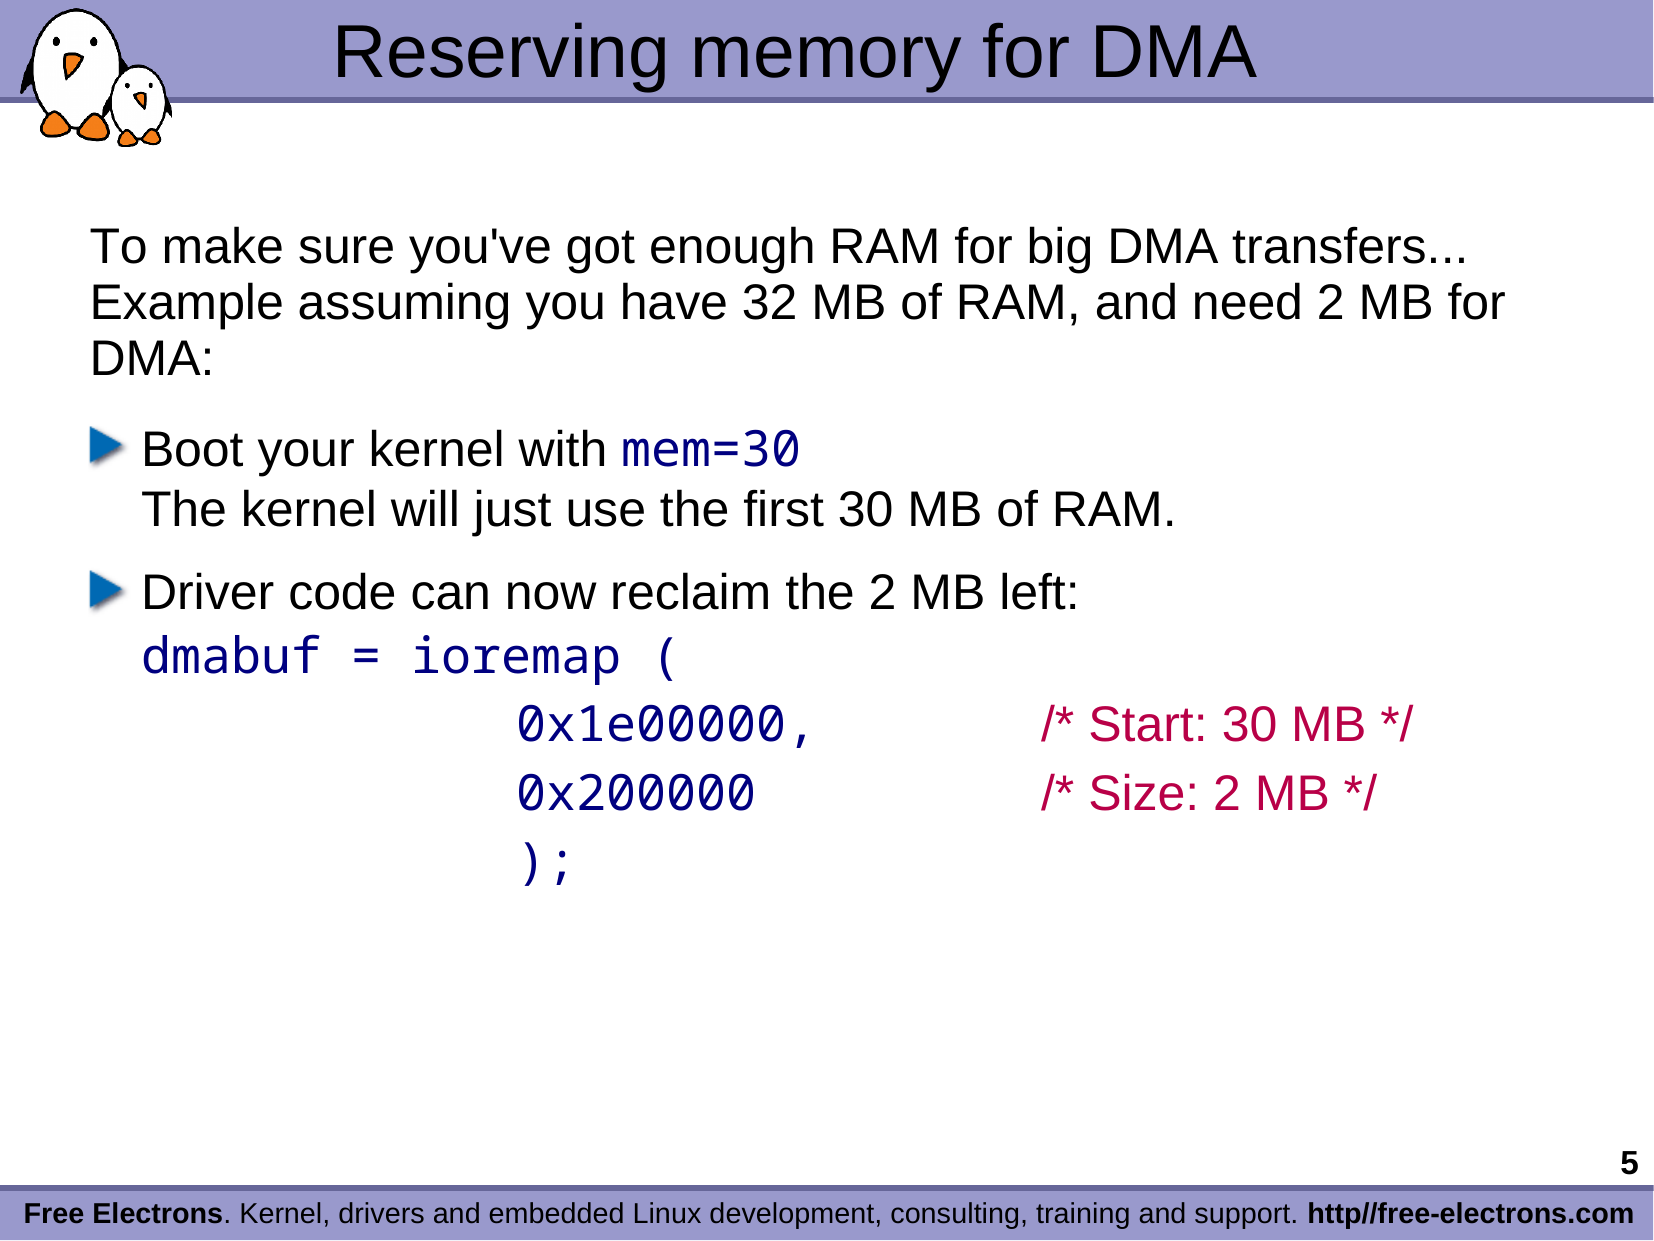

# Reserving memory for DMA
To make sure you've got enough RAM for big DMA transfers...
Example assuming you have 32 MB of RAM, and need 2 MB for DMA:
Boot your kernel with mem=30
The kernel will just use the first 30 MB of RAM.
Driver code can now reclaim the 2 MB left:
dmabuf = ioremap (
					0x1e00000, 			/* Start: 30 MB */
					0x200000 				/* Size: 2 MB */
					);